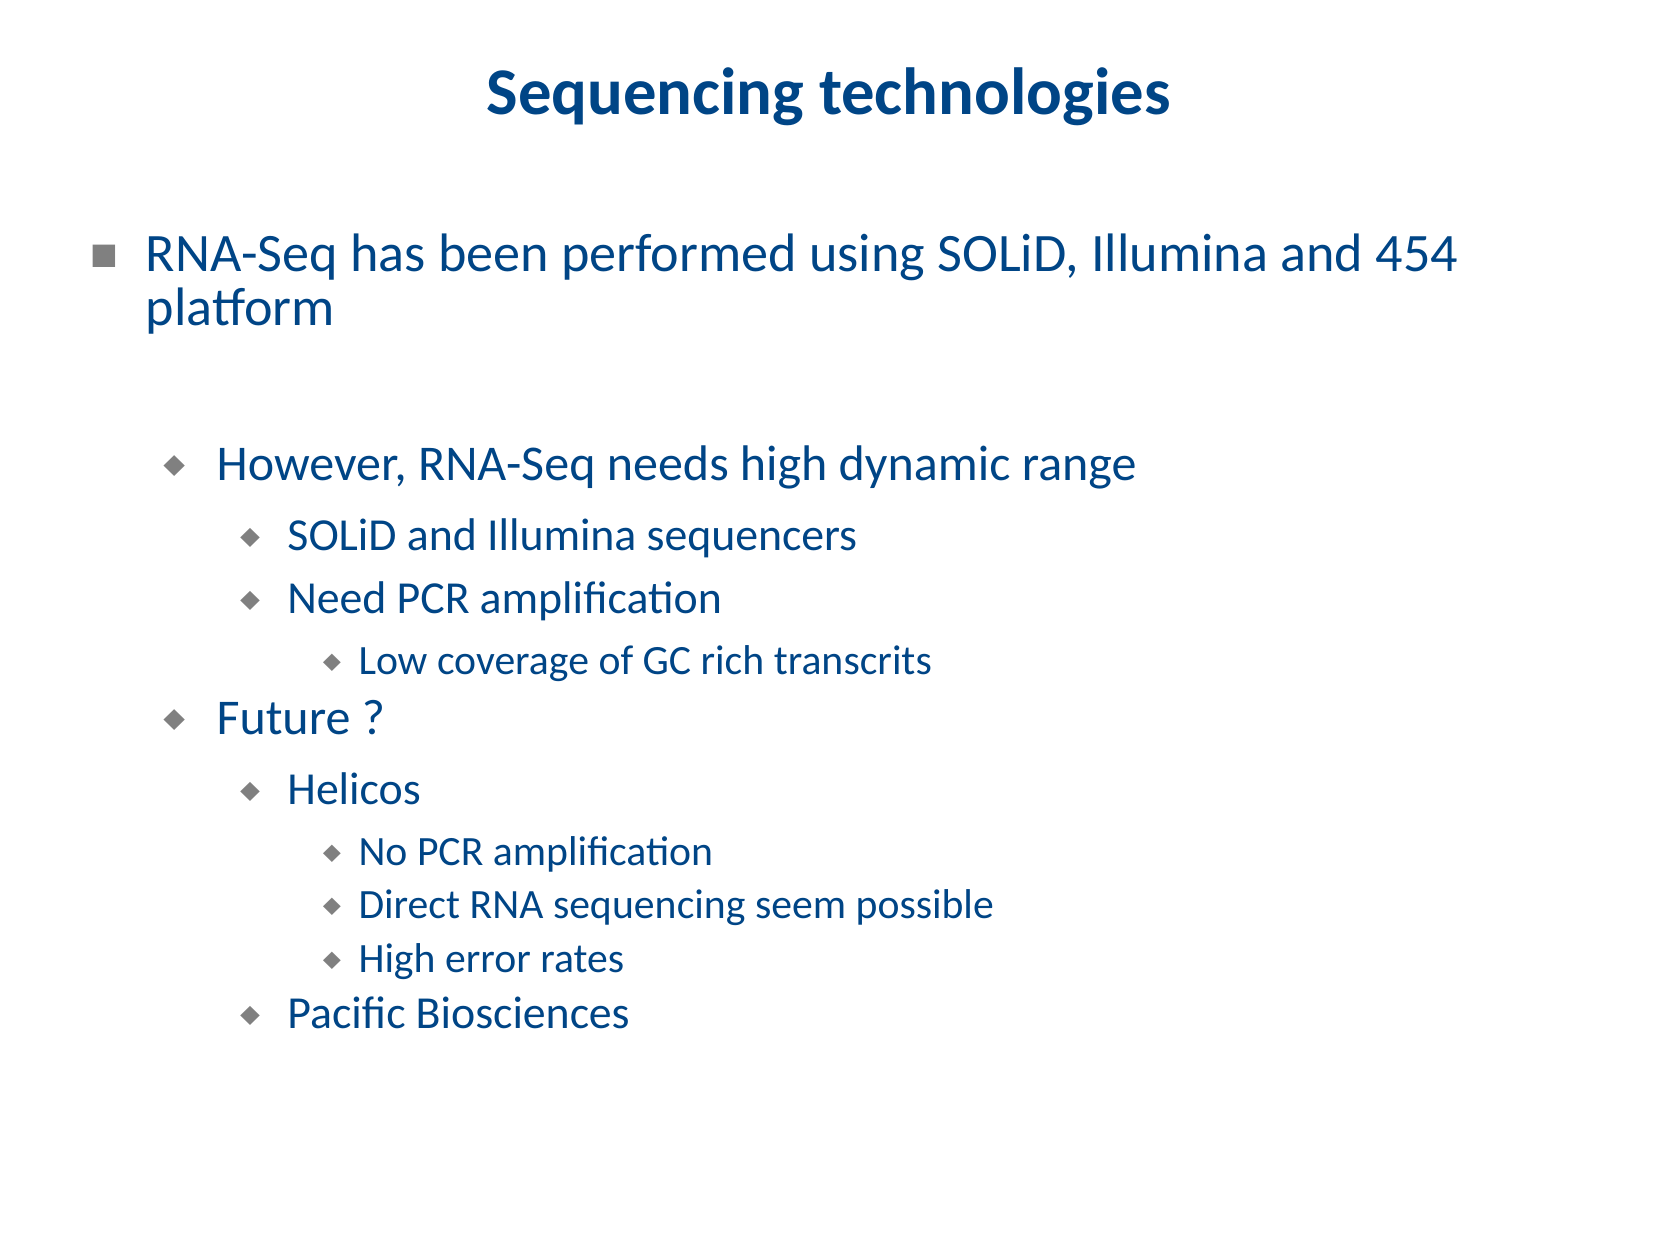

# Sequencing technologies
RNA-Seq has been performed using SOLiD, Illumina and 454 platform
However, RNA-Seq needs high dynamic range
SOLiD and Illumina sequencers
Need PCR amplification
Low coverage of GC rich transcrits
Future ?
Helicos
No PCR amplification
Direct RNA sequencing seem possible
High error rates
Pacific Biosciences